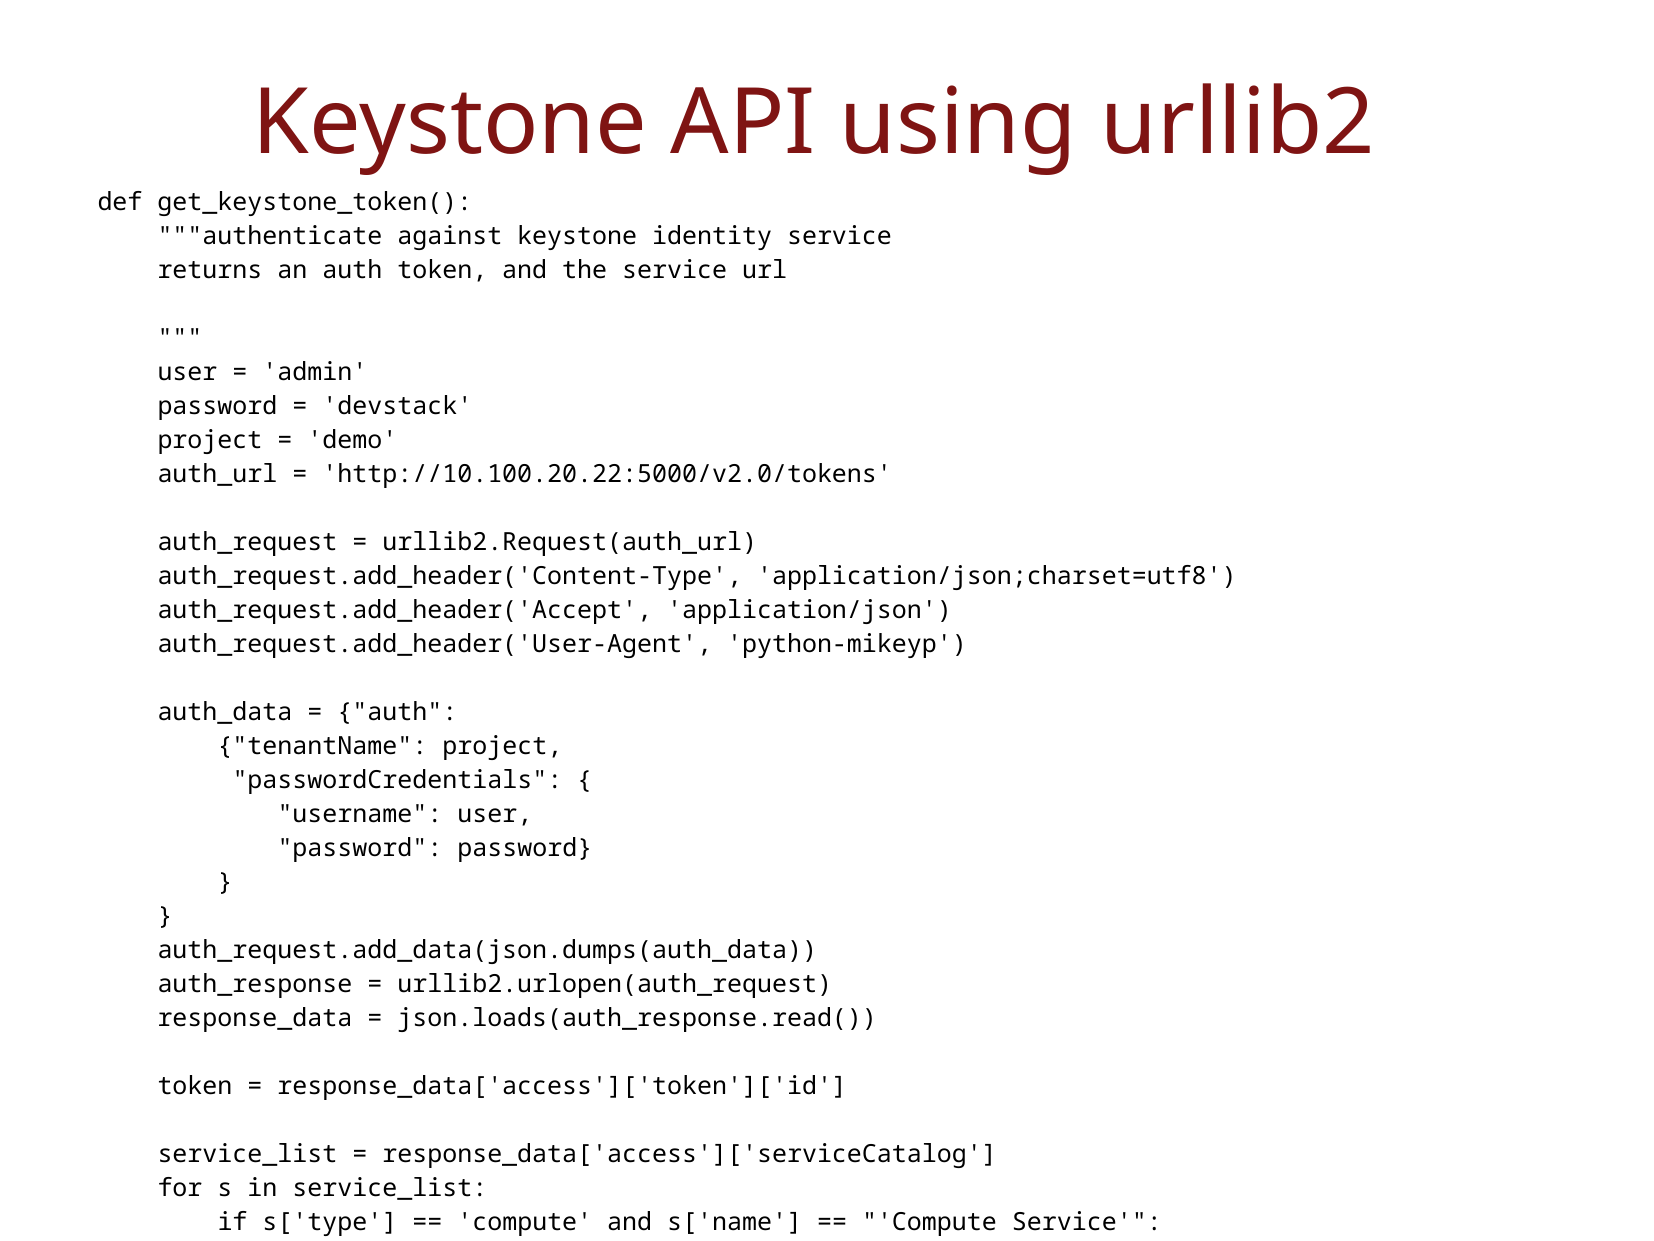

# Keystone API using urllib2
def get_keystone_token():
 """authenticate against keystone identity service
 returns an auth token, and the service url
 """
 user = 'admin'
 password = 'devstack'
 project = 'demo'
 auth_url = 'http://10.100.20.22:5000/v2.0/tokens'
 auth_request = urllib2.Request(auth_url)
 auth_request.add_header('Content-Type', 'application/json;charset=utf8')
 auth_request.add_header('Accept', 'application/json')
 auth_request.add_header('User-Agent', 'python-mikeyp')
 auth_data = {"auth":
 {"tenantName": project,
 "passwordCredentials": {
 "username": user,
 "password": password}
 }
 }
 auth_request.add_data(json.dumps(auth_data))
 auth_response = urllib2.urlopen(auth_request)
 response_data = json.loads(auth_response.read())
 token = response_data['access']['token']['id']
 service_list = response_data['access']['serviceCatalog']
 for s in service_list:
 if s['type'] == 'compute' and s['name'] == "'Compute Service'":
 break
 nova_url = s['endpoints'][0]['publicURL']
 return (token, nova_url)